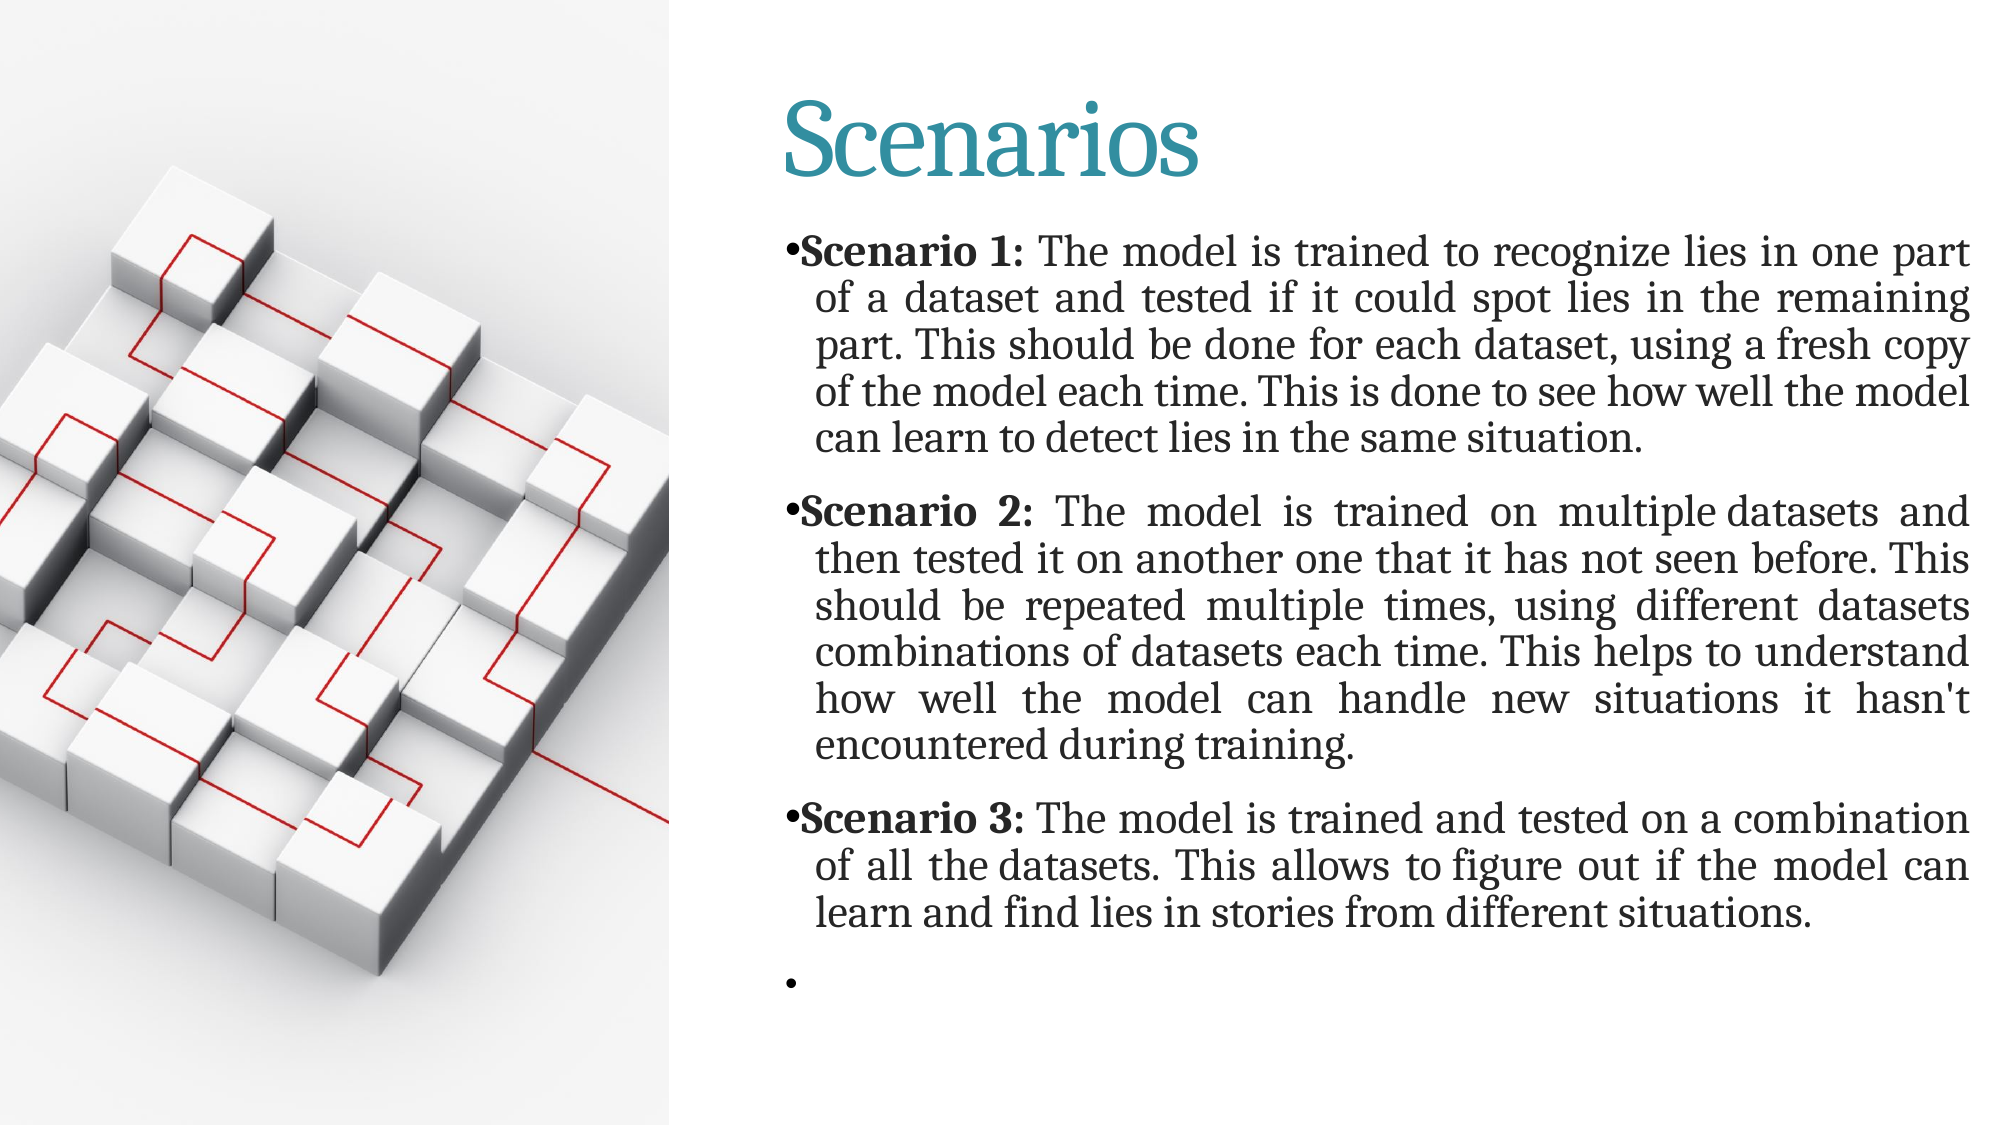

# Scenarios
Scenario 1: The model is trained to recognize lies in one part of a dataset and tested if it could spot lies in the remaining part. This should be done for each dataset, using a fresh copy of the model each time. This is done to see how well the model can learn to detect lies in the same situation.
Scenario 2: The model is trained on multiple datasets and then tested it on another one that it has not seen before. This should be repeated multiple times, using different datasets combinations of datasets each time. This helps to understand how well the model can handle new situations it hasn't encountered during training.
Scenario 3: The model is trained and tested on a combination of all the datasets. This allows to figure out if the model can learn and find lies in stories from different situations.